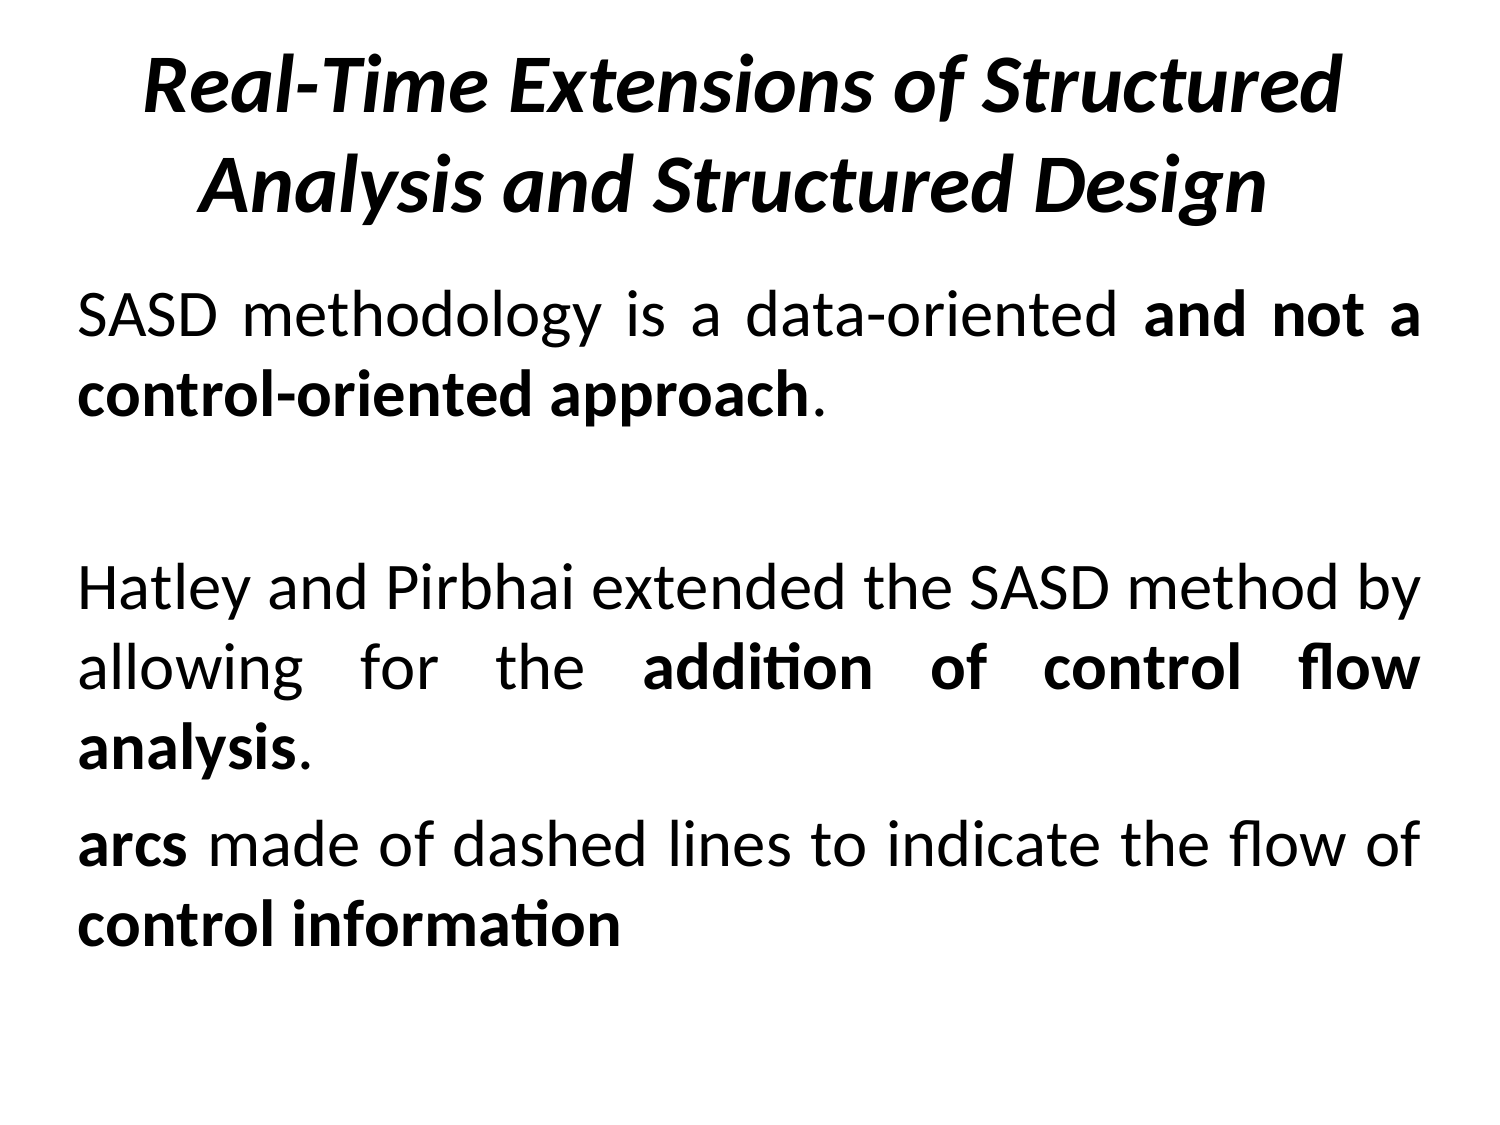

# Real-Time Extensions of Structured Analysis and Structured Design
SASD methodology is a data-oriented and not a control-oriented approach.
Hatley and Pirbhai extended the SASD method by allowing for the addition of control flow analysis.
arcs made of dashed lines to indicate the flow of control information